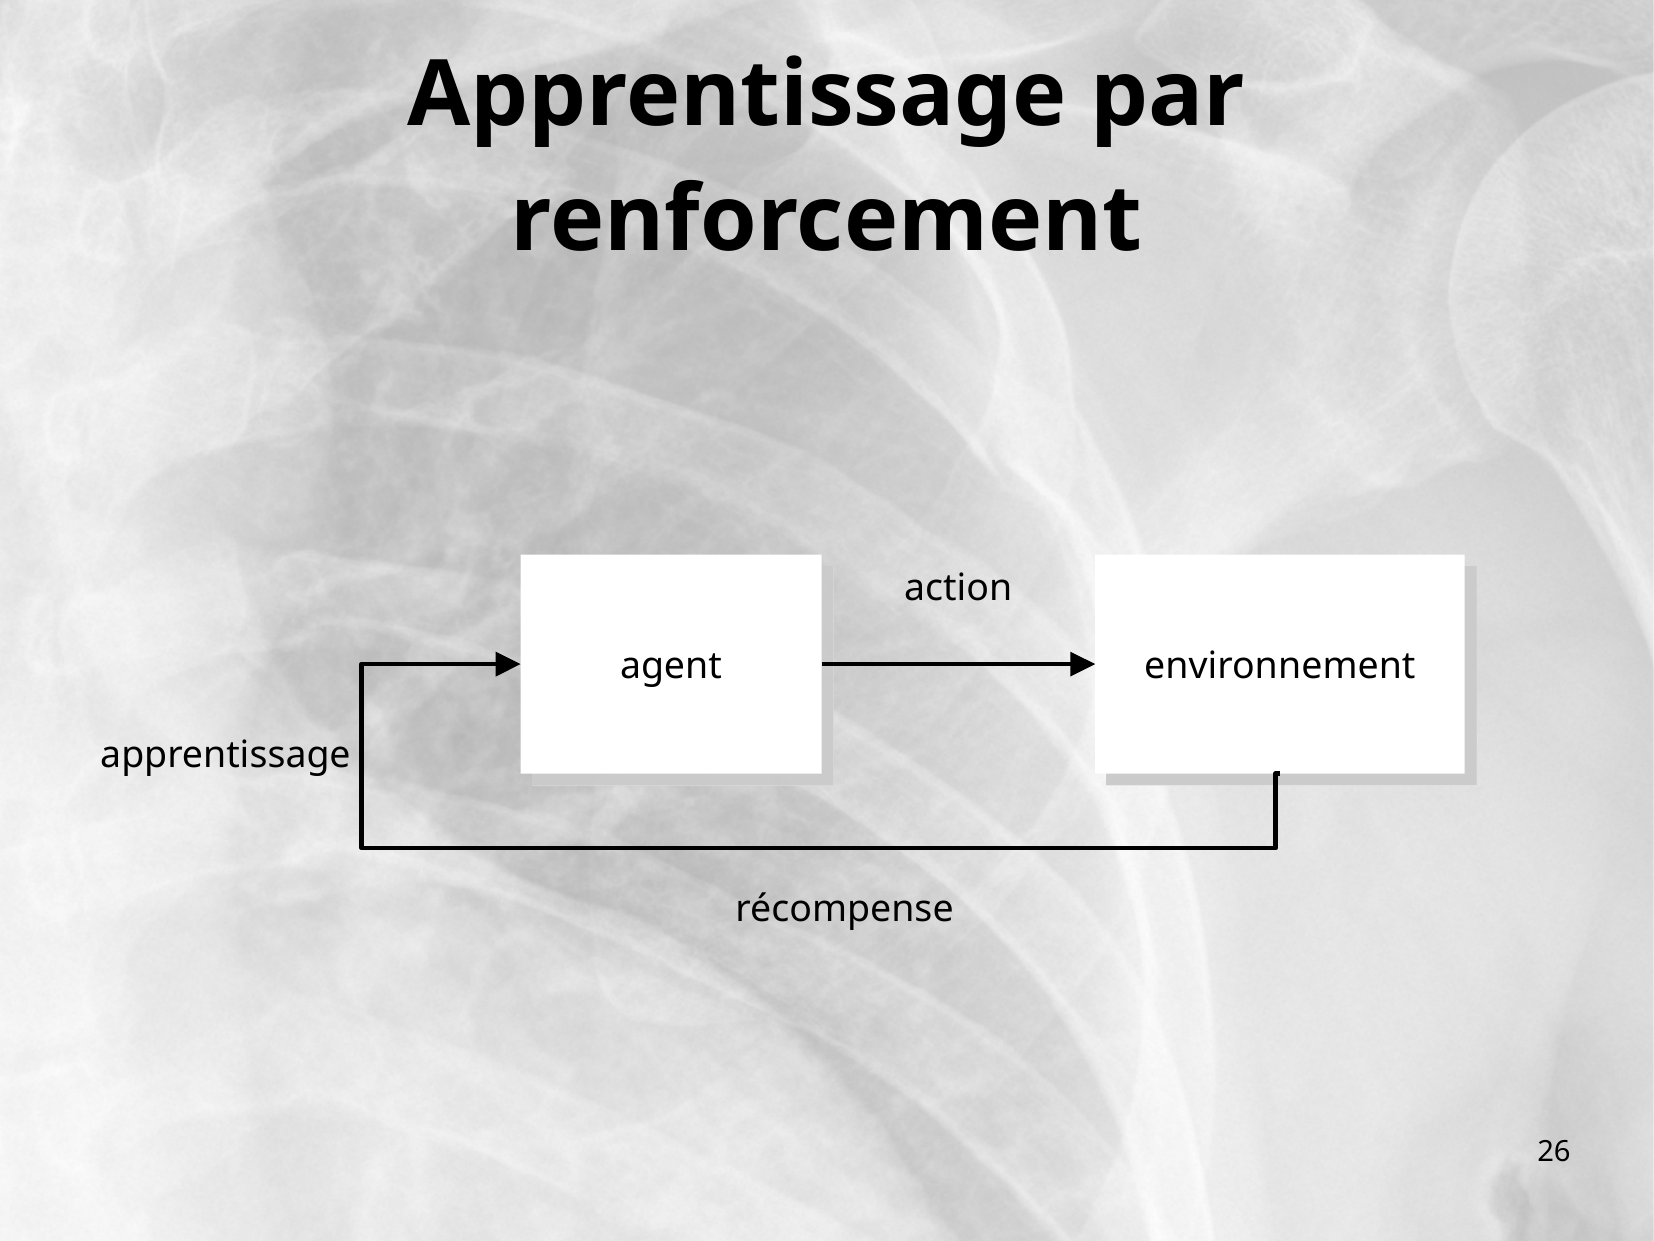

# Apprentissage par renforcement
action
agent
environnement
apprentissage
récompense
26